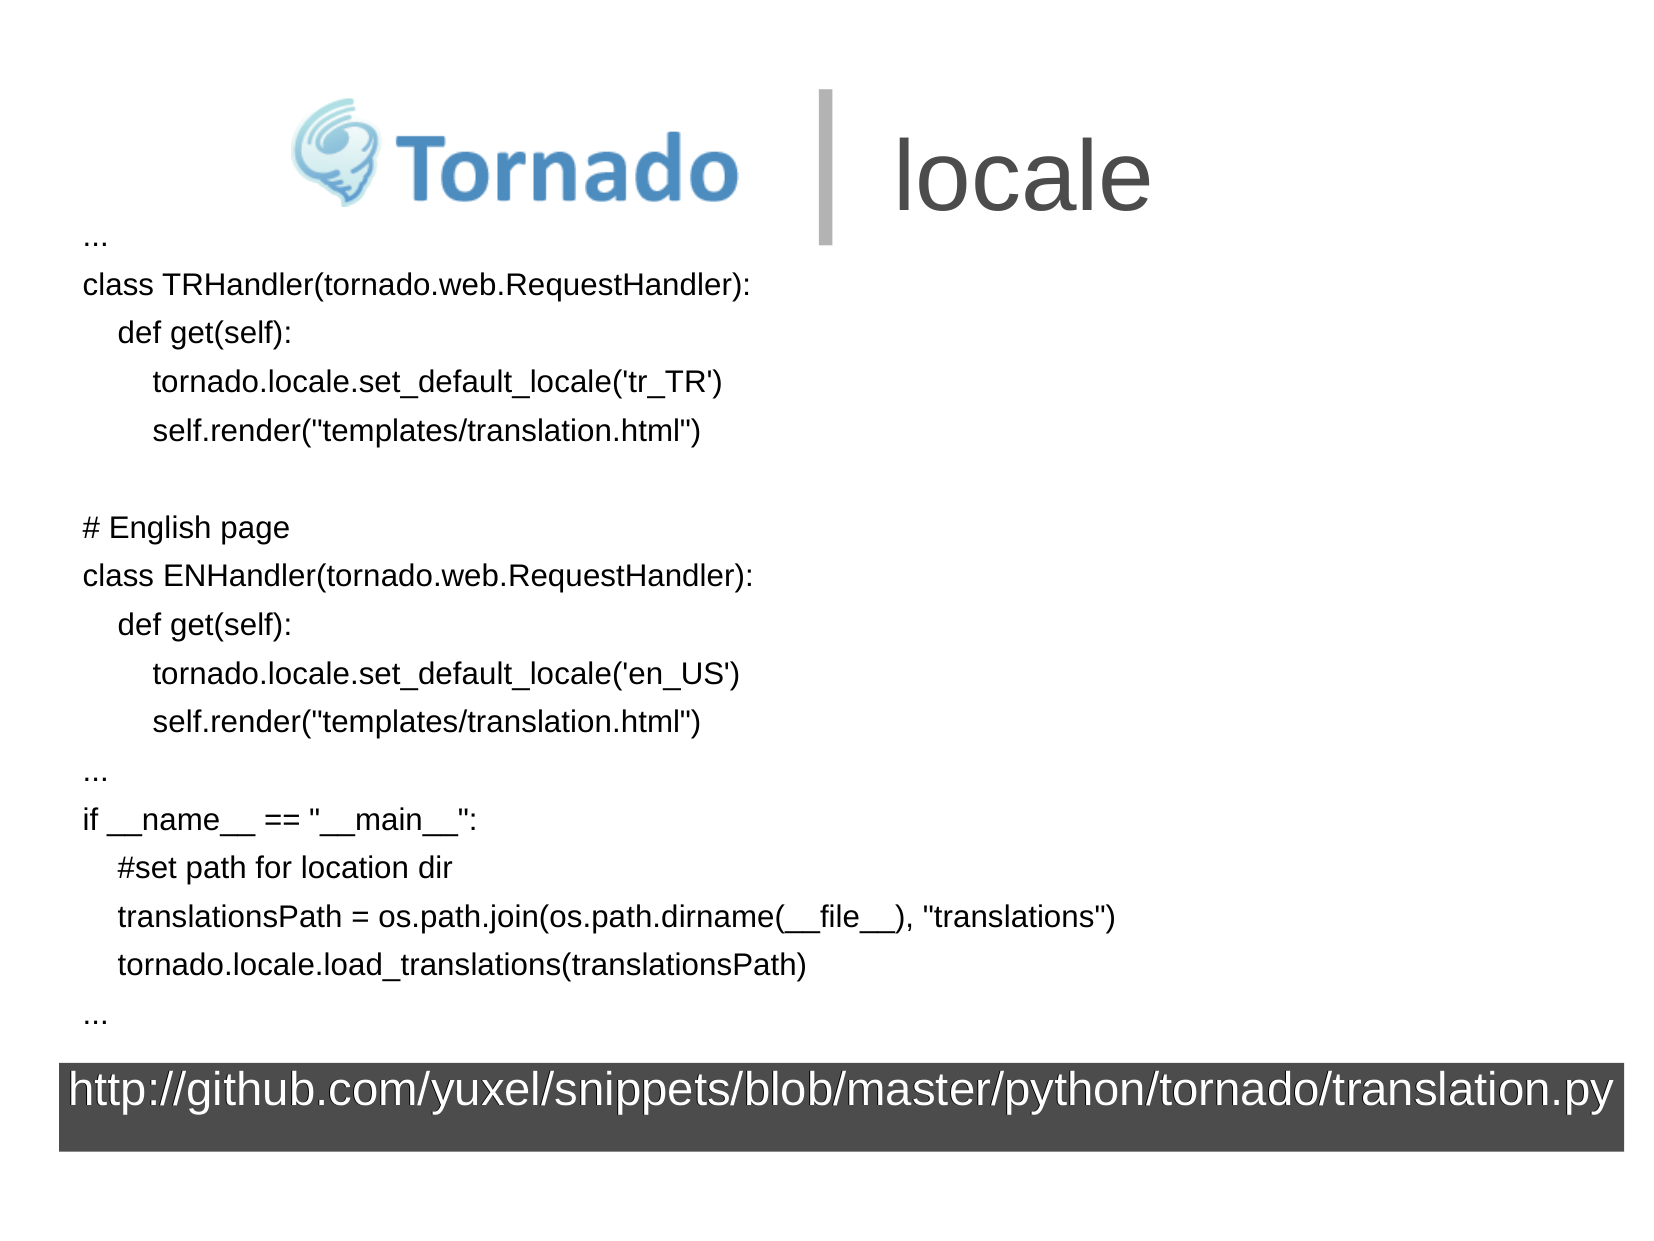

#
| locale
...
class TRHandler(tornado.web.RequestHandler):
 def get(self):
 tornado.locale.set_default_locale('tr_TR')
 self.render("templates/translation.html")
# English page
class ENHandler(tornado.web.RequestHandler):
 def get(self):
 tornado.locale.set_default_locale('en_US')
 self.render("templates/translation.html")
...
if __name__ == "__main__":
 #set path for location dir
 translationsPath = os.path.join(os.path.dirname(__file__), "translations")
 tornado.locale.load_translations(translationsPath)
...
http://github.com/yuxel/snippets/blob/master/python/tornado/translation.py